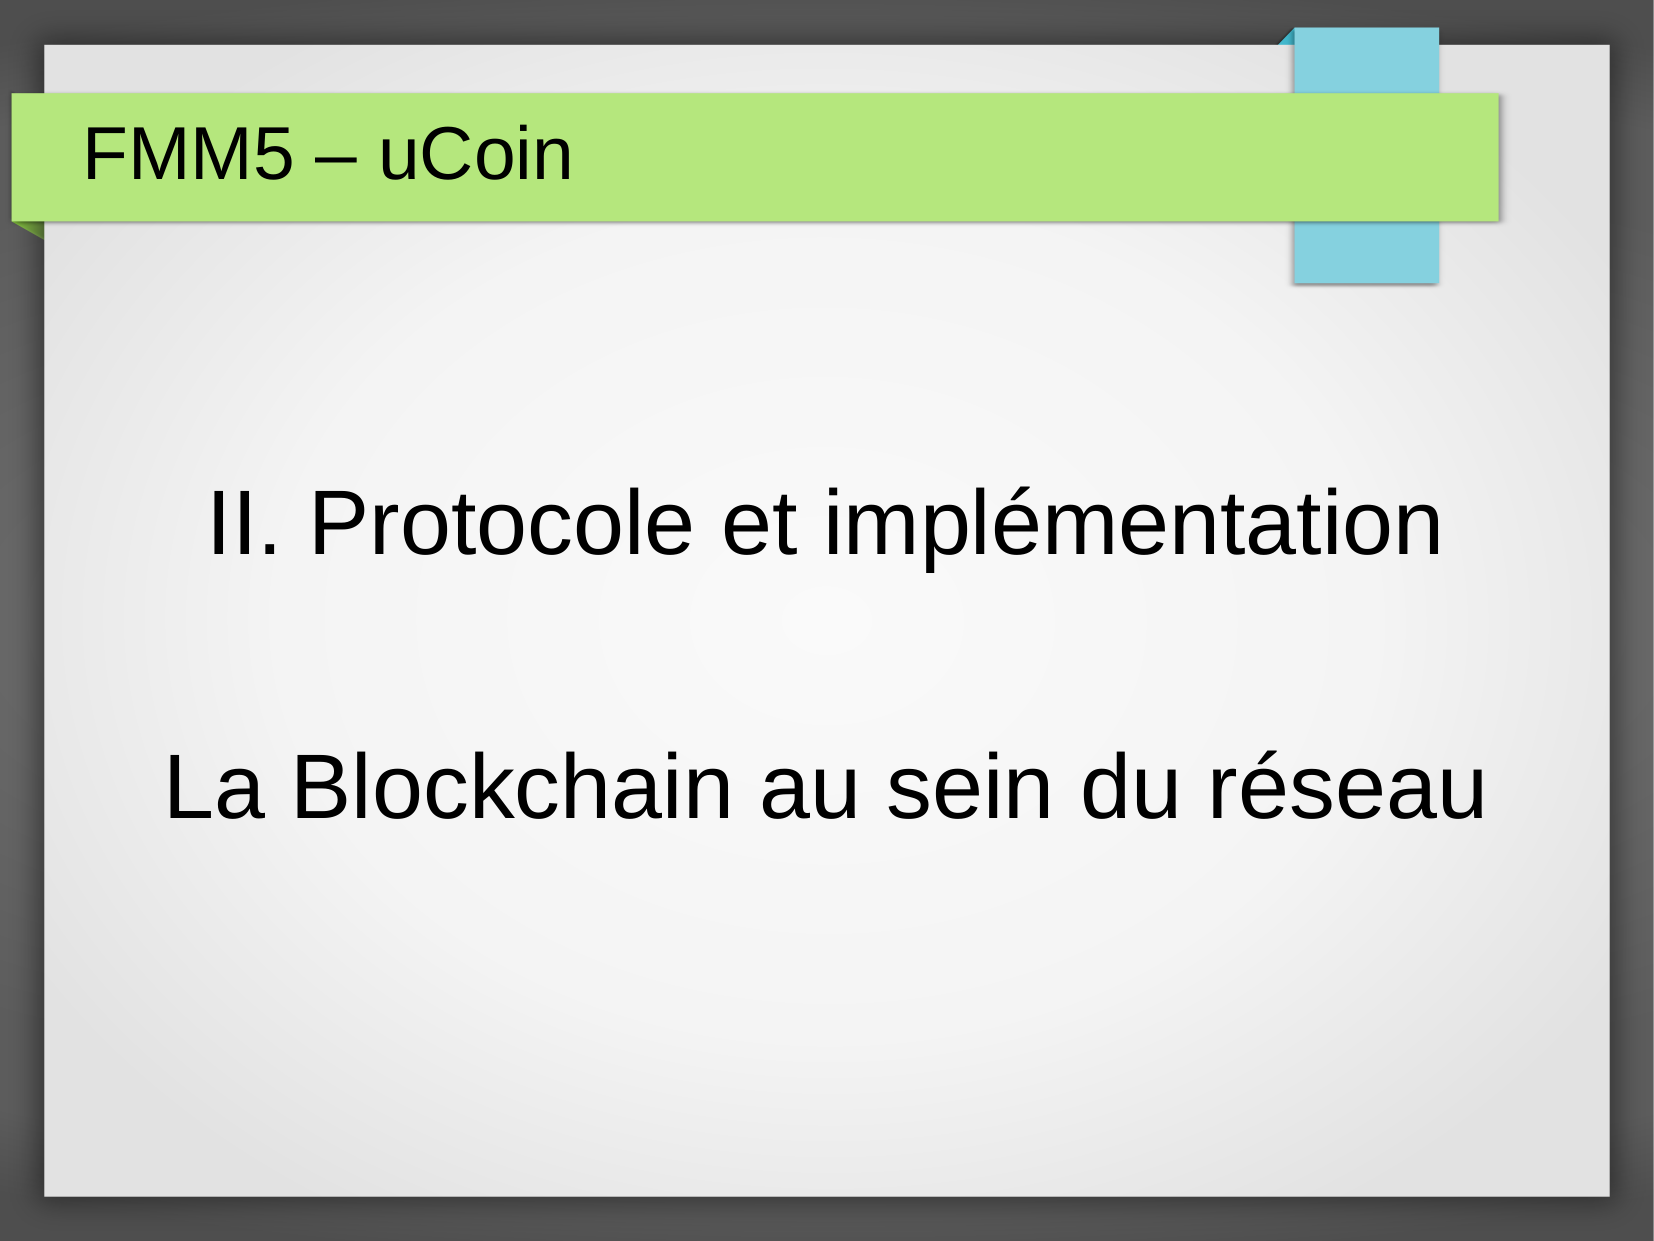

# FMM5 – uCoin
II. Protocole et implémentation
La Blockchain au sein du réseau